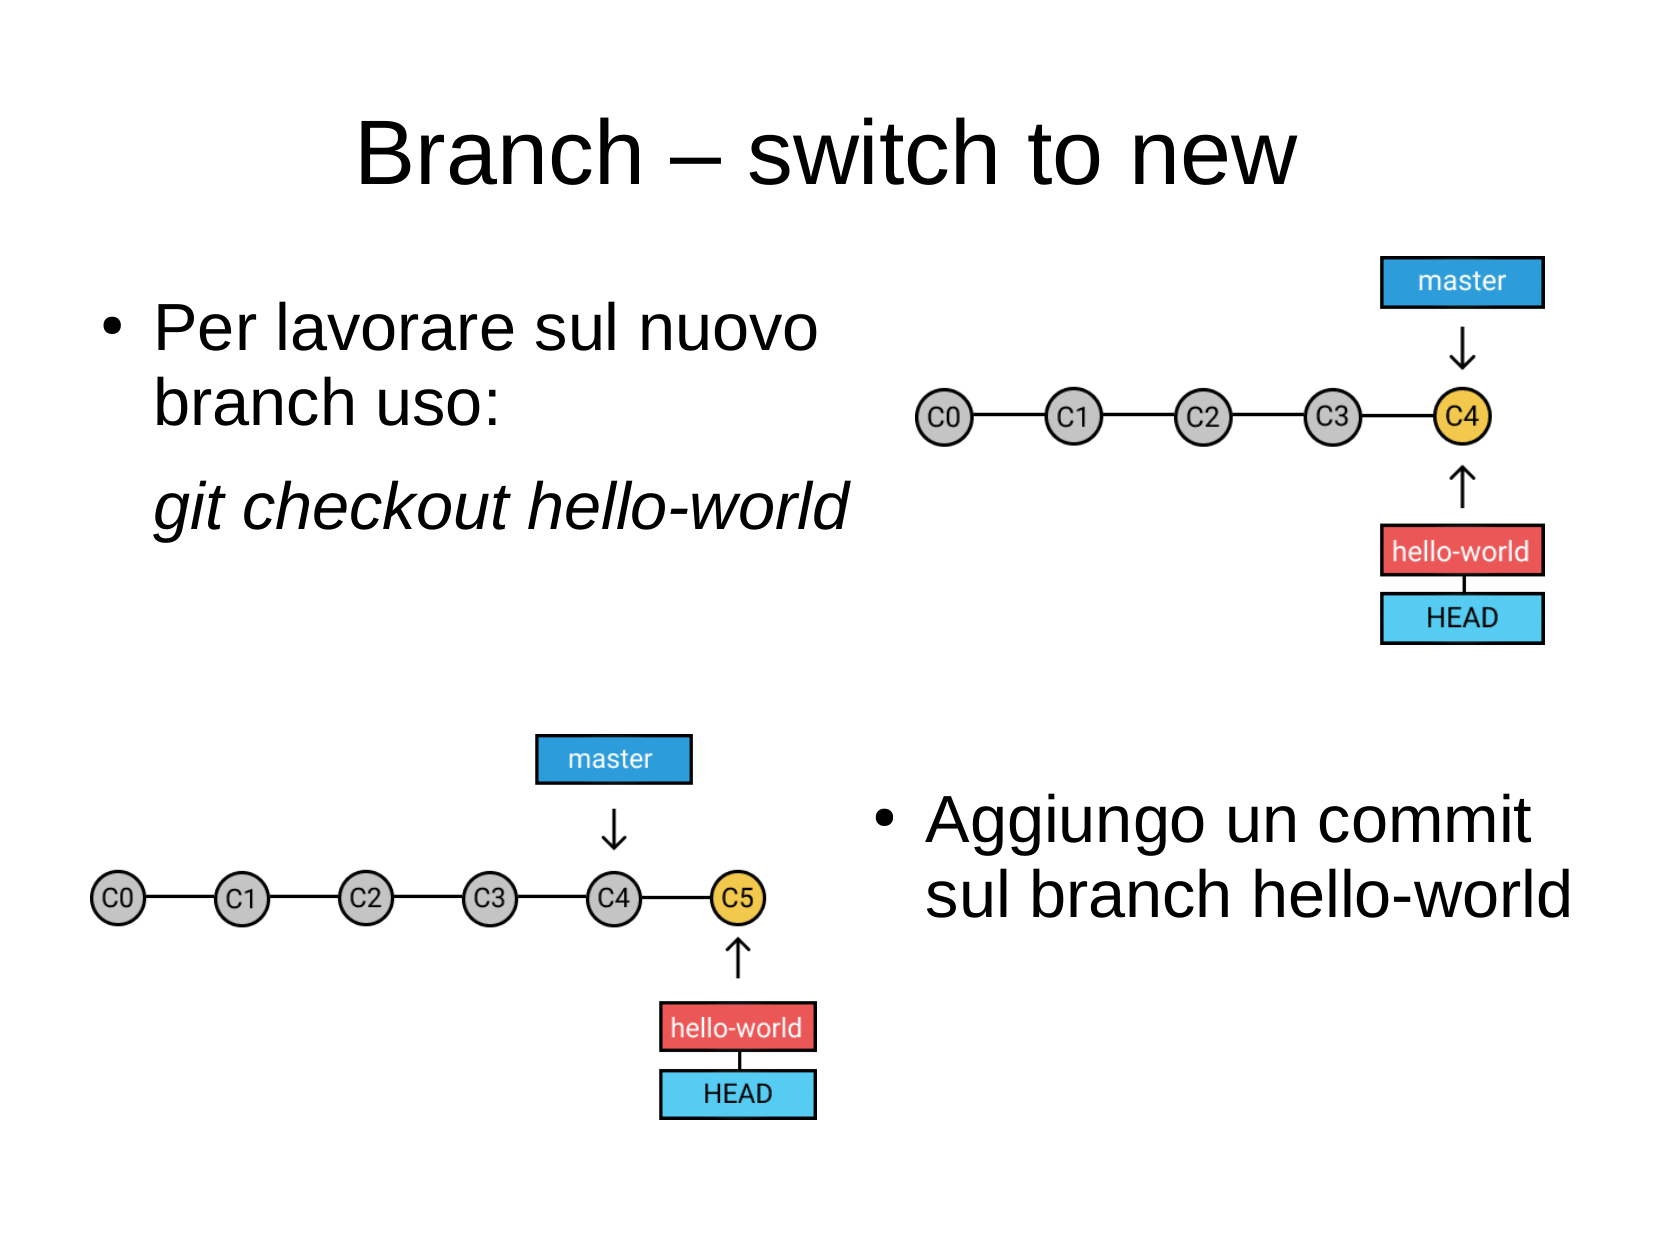

# Branch – switch to new
Per lavorare sul nuovo branch uso:
git checkout hello-world
Aggiungo un commit sul branch hello-world